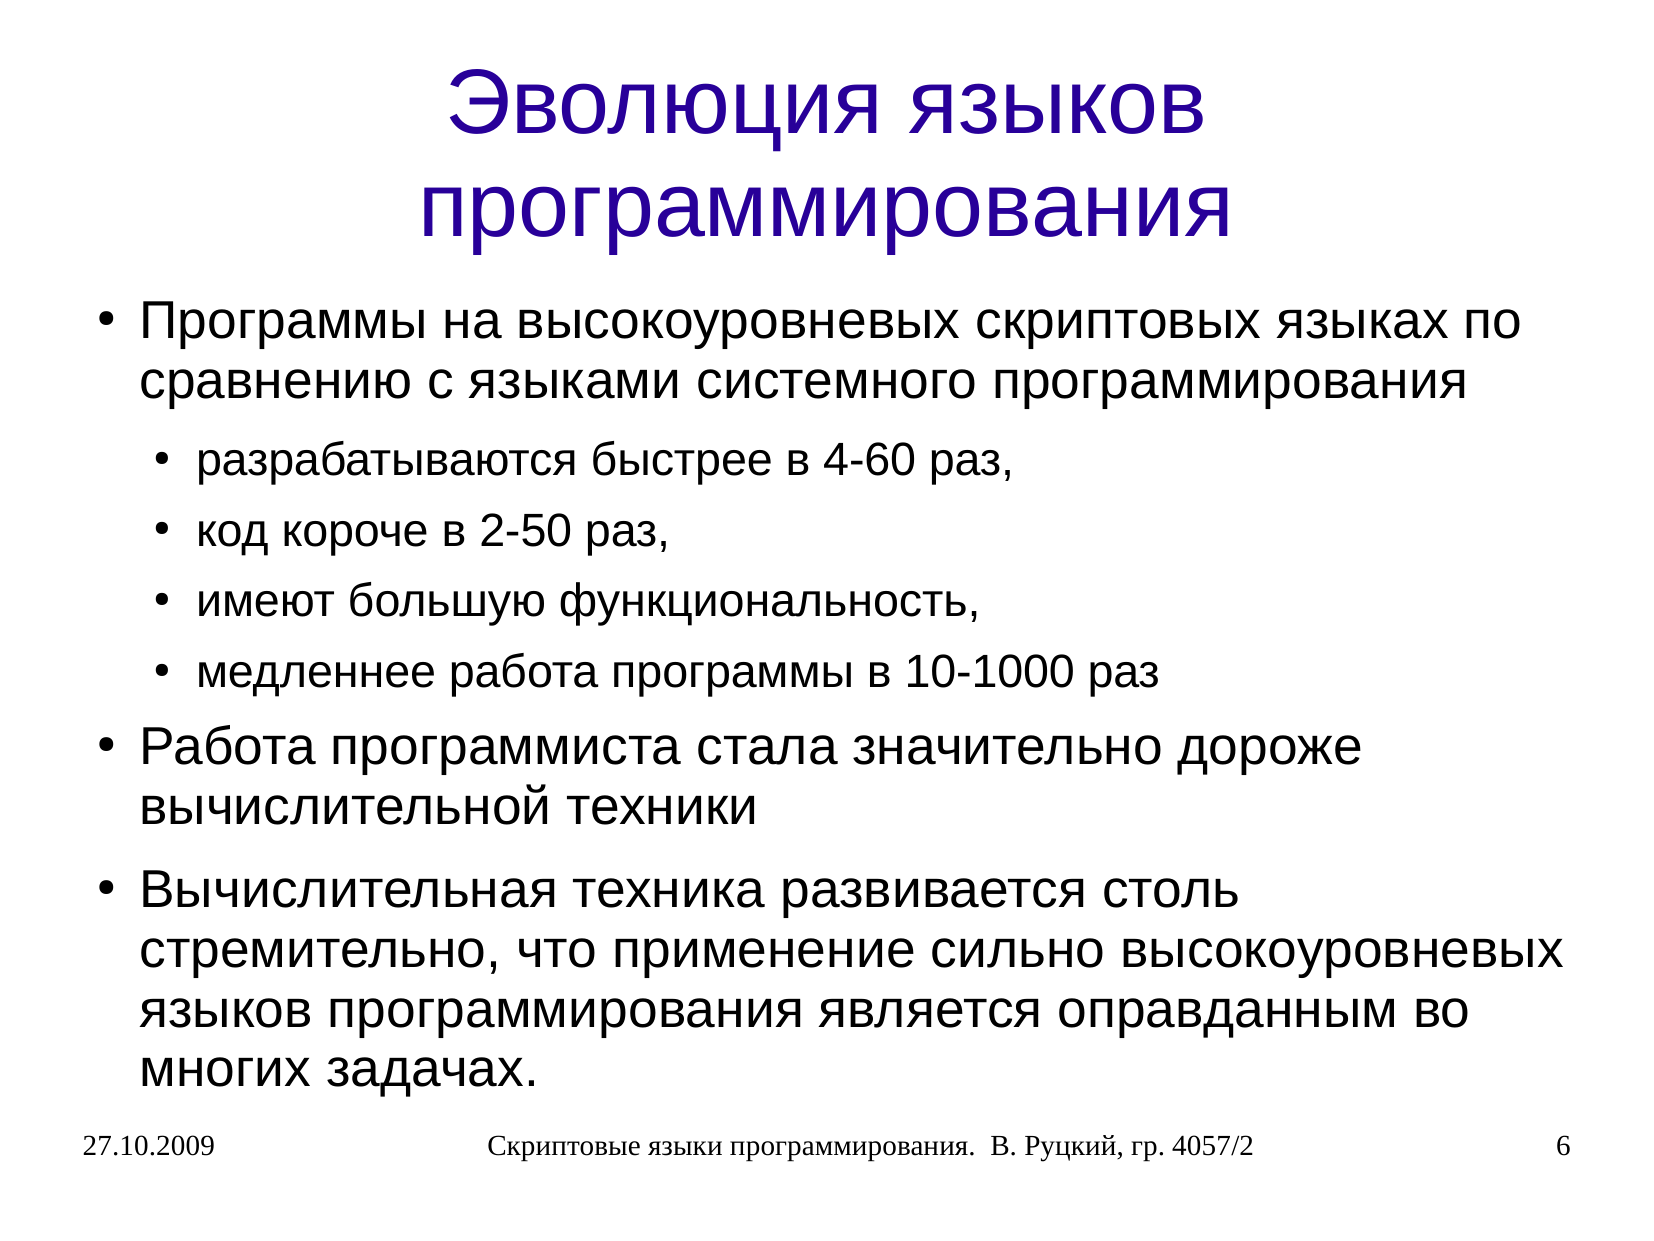

# Эволюция языков программирования
Программы на высокоуровневых скриптовых языках по сравнению с языками системного программирования
разрабатываются быстрее в 4-60 раз,
код короче в 2-50 раз,
имеют большую функциональность,
медленнее работа программы в 10-1000 раз
Работа программиста стала значительно дороже вычислительной техники
Вычислительная техника развивается столь стремительно, что применение сильно высокоуровневых языков программирования является оправданным во многих задачах.
27.10.2009
Скриптовые языки программирования. В. Руцкий, гр. 4057/2
6